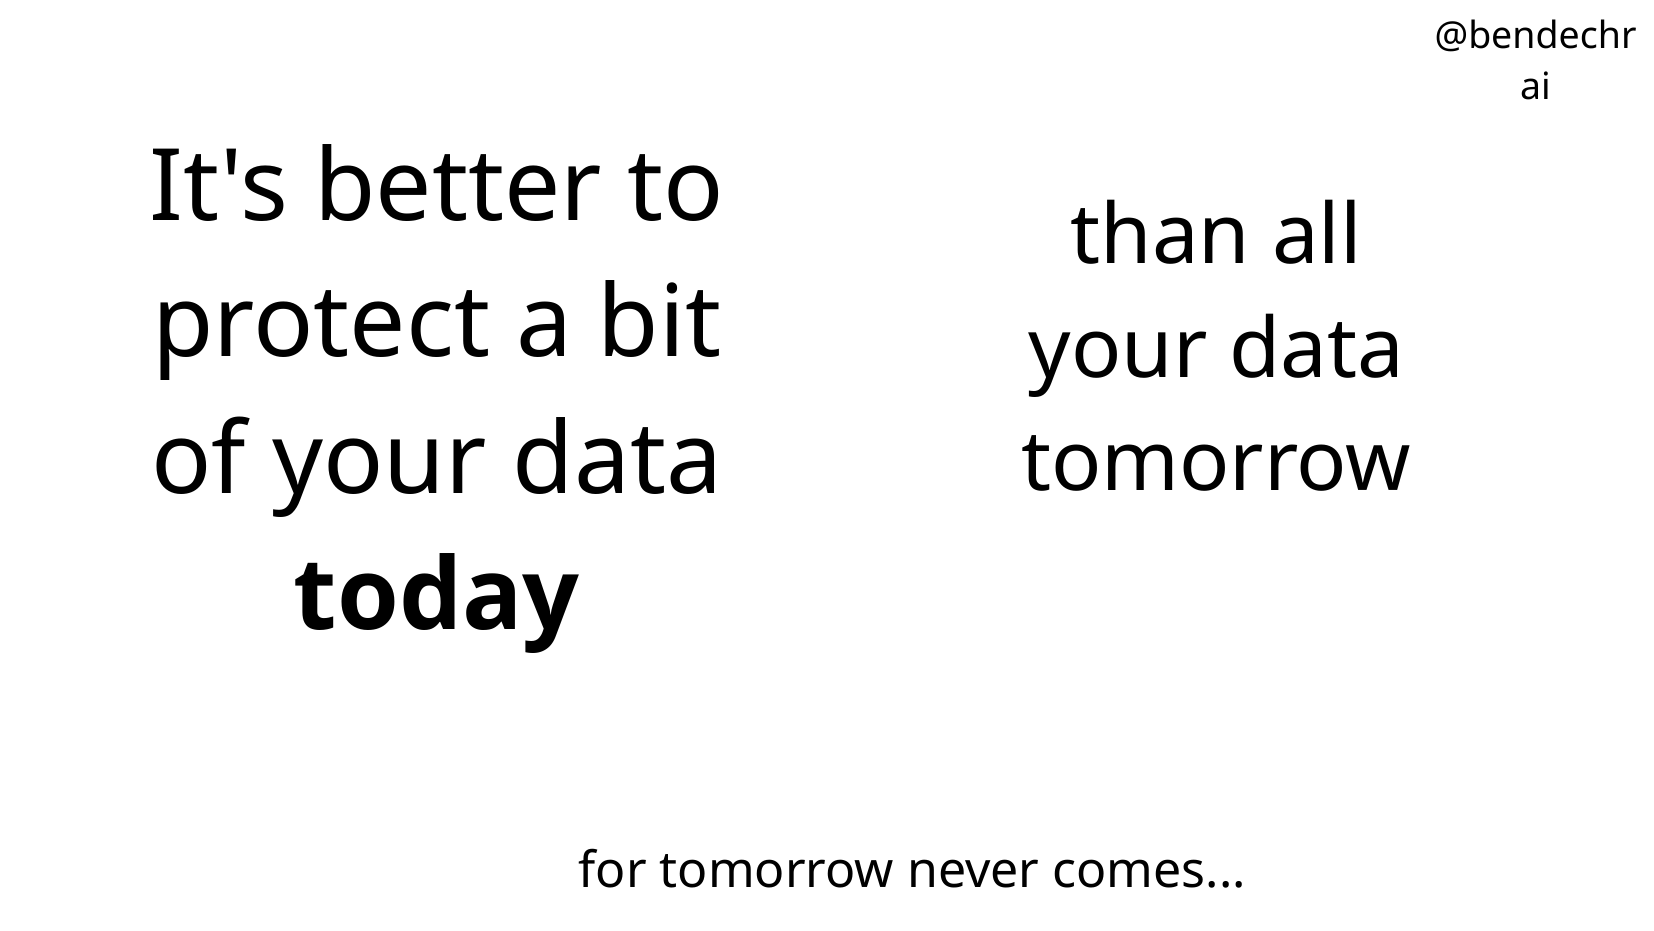

It's better to
protect a bit
of your data
today
than all your data tomorrow
for tomorrow never comes...